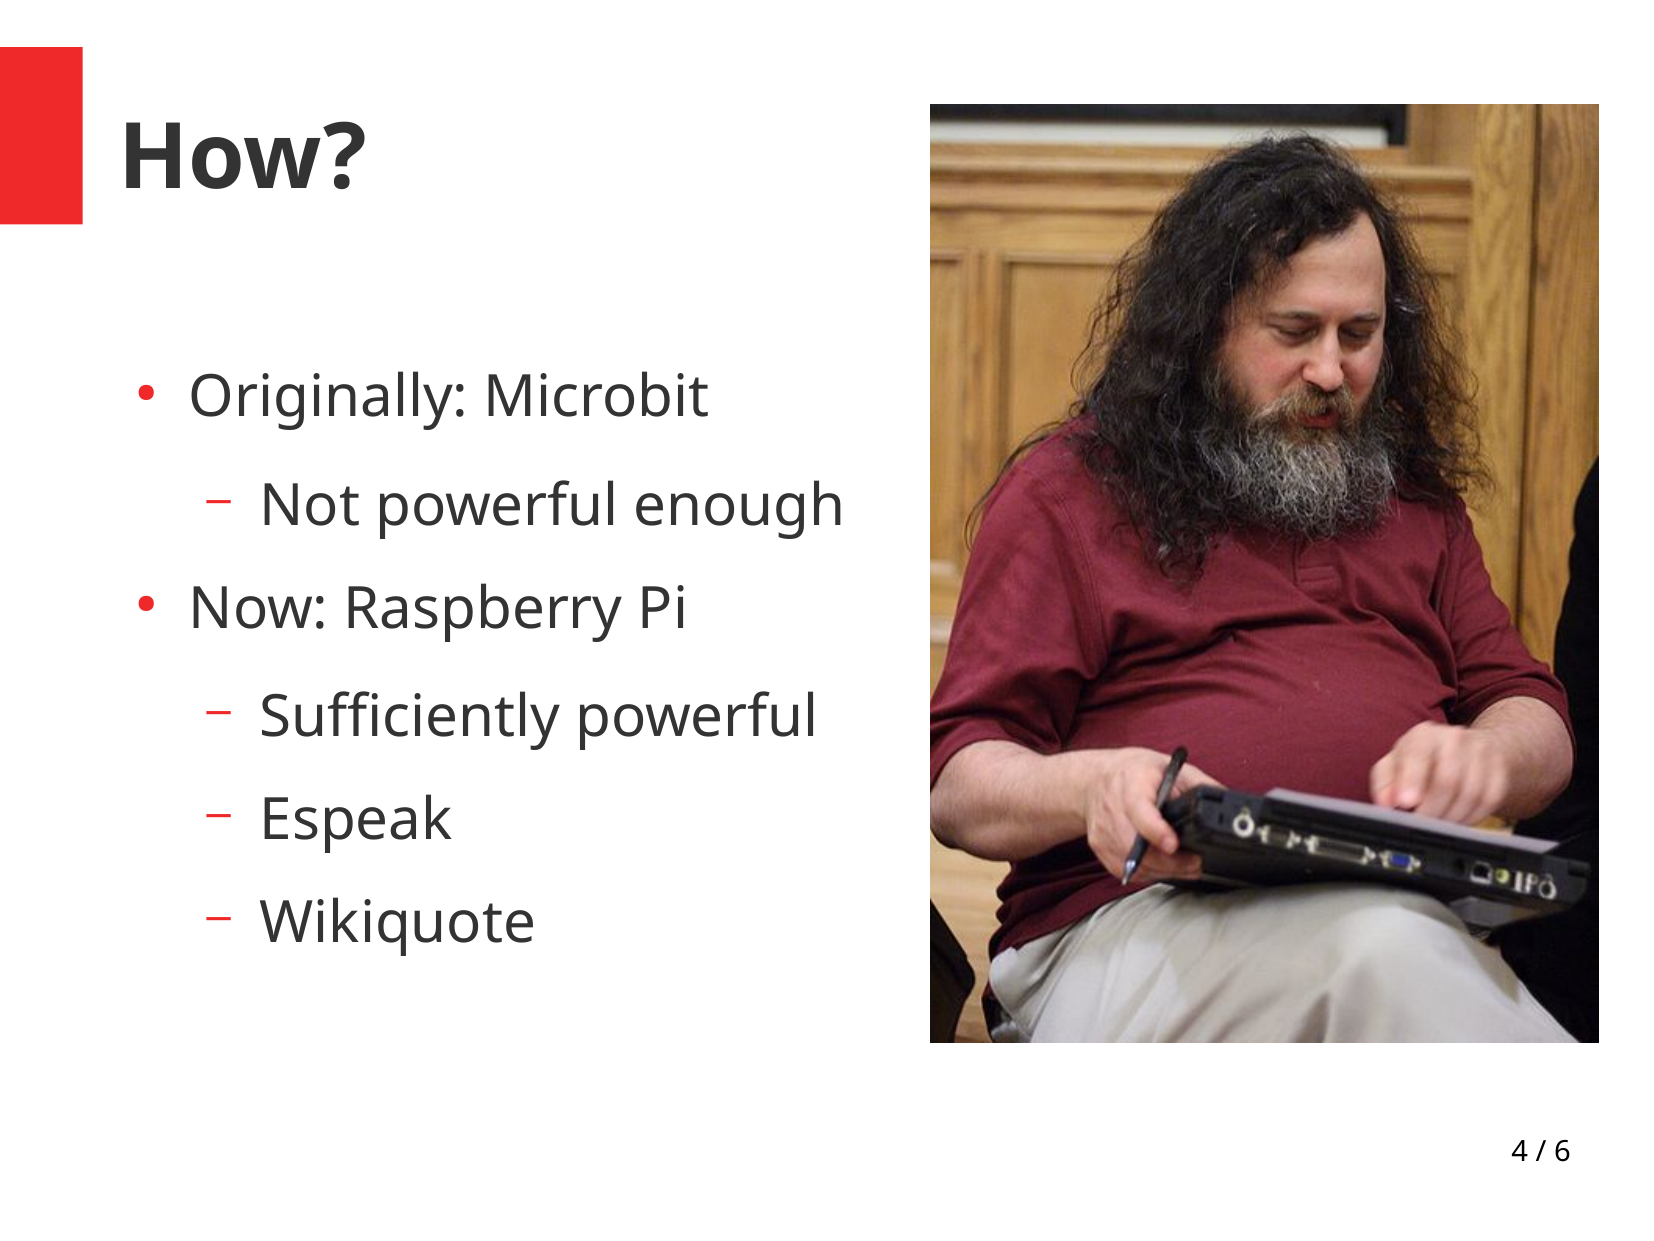

# How?
Originally: Microbit
Not powerful enough
Now: Raspberry Pi
Sufficiently powerful
Espeak
Wikiquote
4